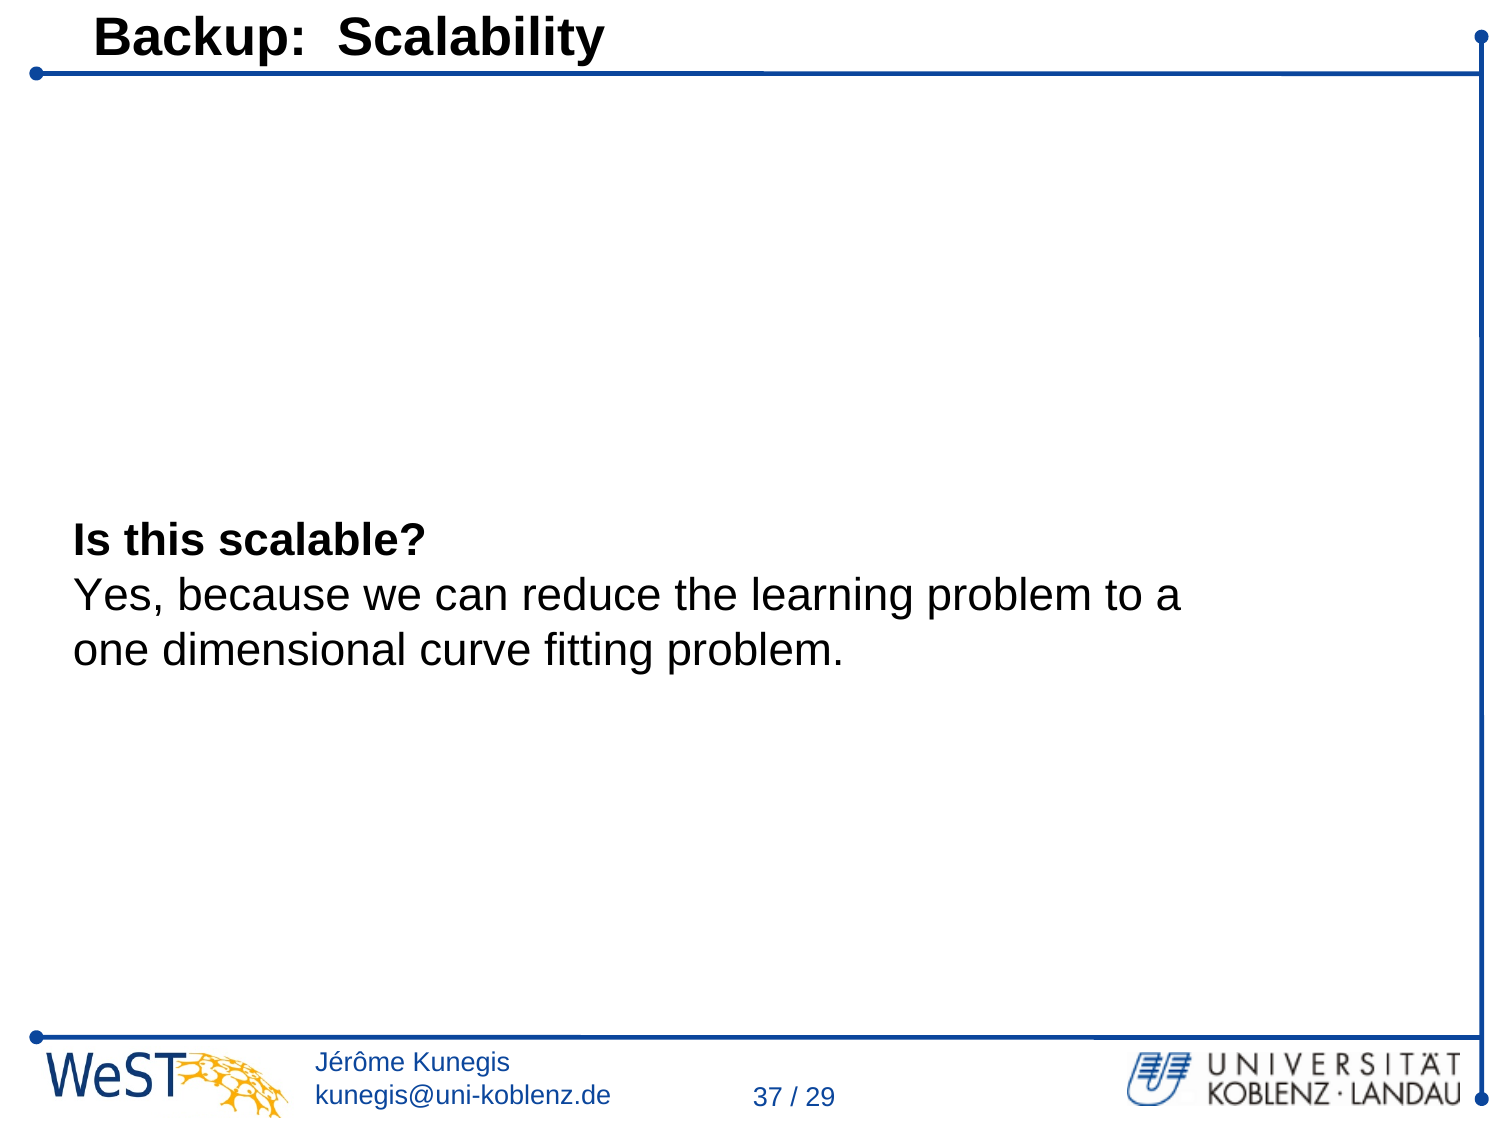

Backup: Scalability
Is this scalable?
Yes, because we can reduce the learning problem to a one dimensional curve fitting problem.